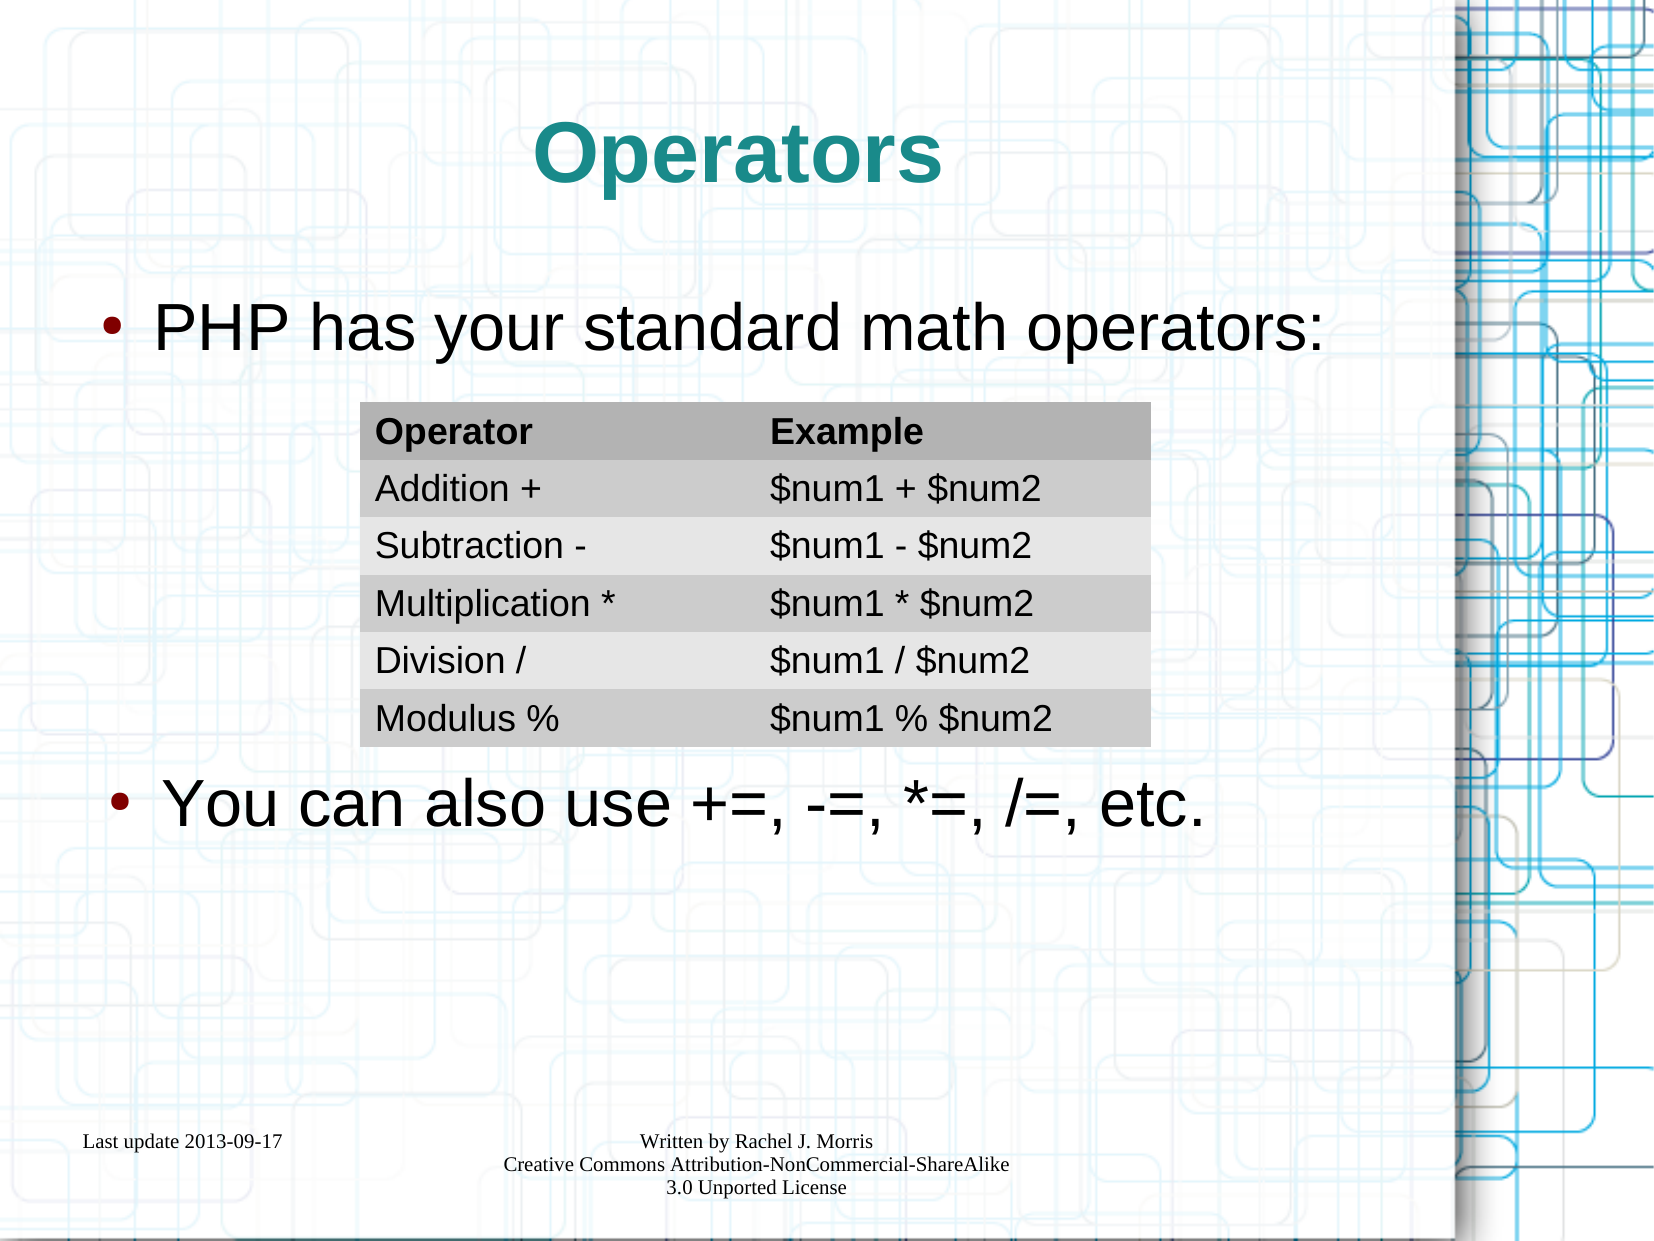

# Operators
PHP has your standard math operators:
| Operator | Example |
| --- | --- |
| Addition + | $num1 + $num2 |
| Subtraction - | $num1 - $num2 |
| Multiplication \* | $num1 \* $num2 |
| Division / | $num1 / $num2 |
| Modulus % | $num1 % $num2 |
You can also use +=, -=, *=, /=, etc.